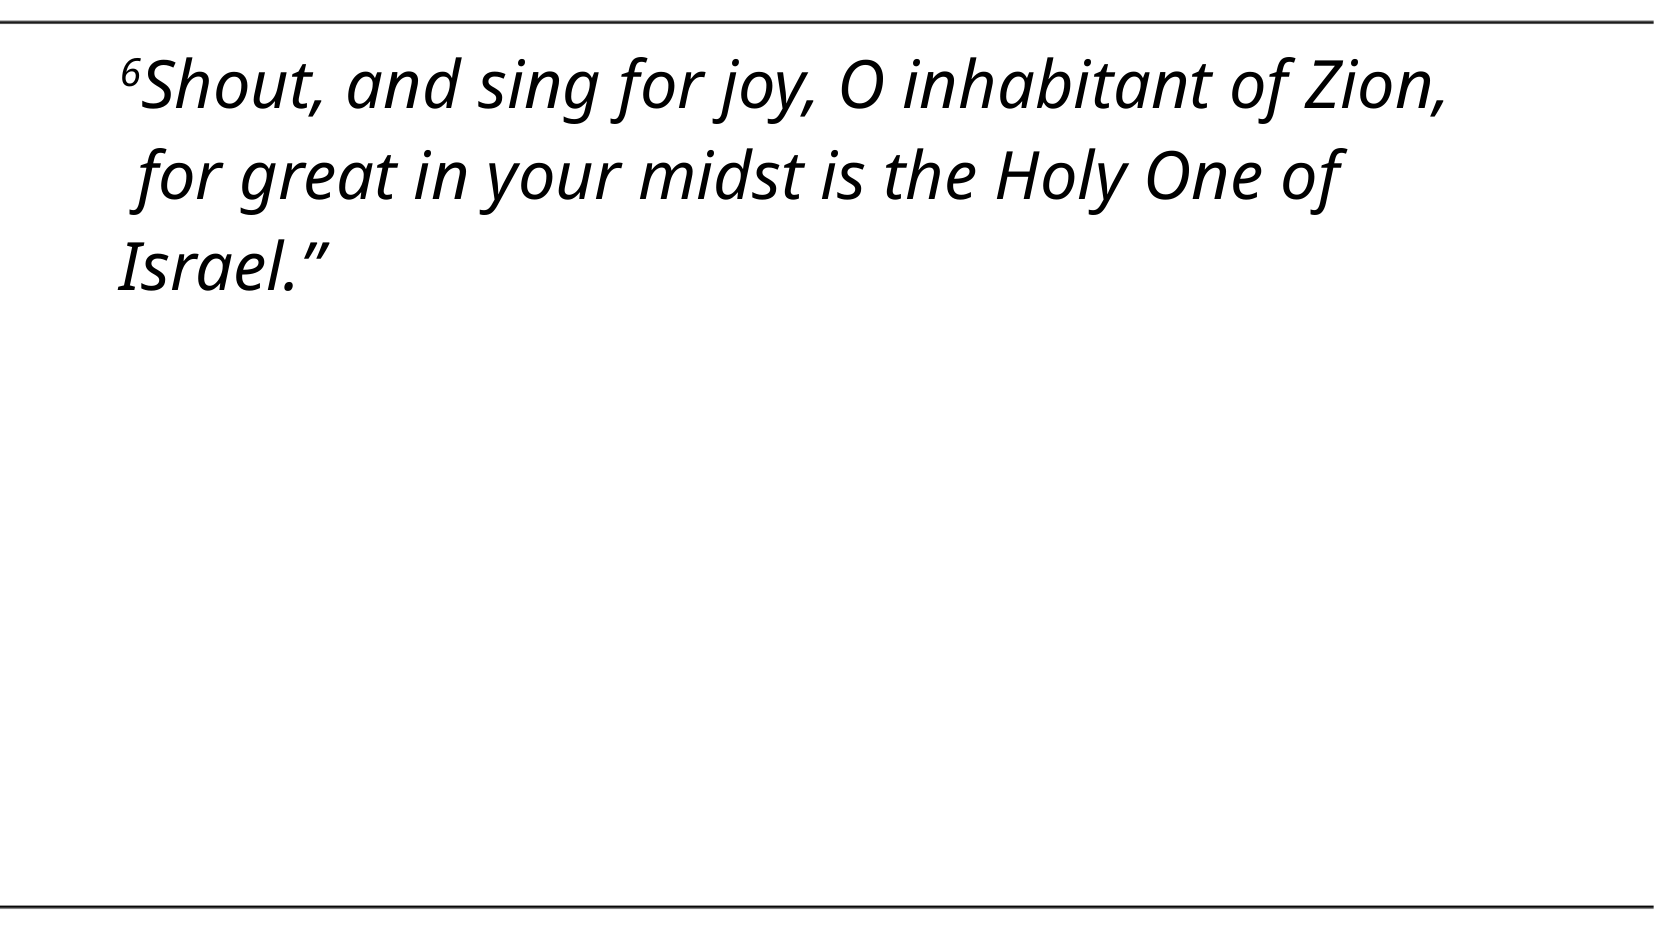

6Shout, and sing for joy, O inhabitant of Zion,
 for great in your midst is the Holy One of Israel.”